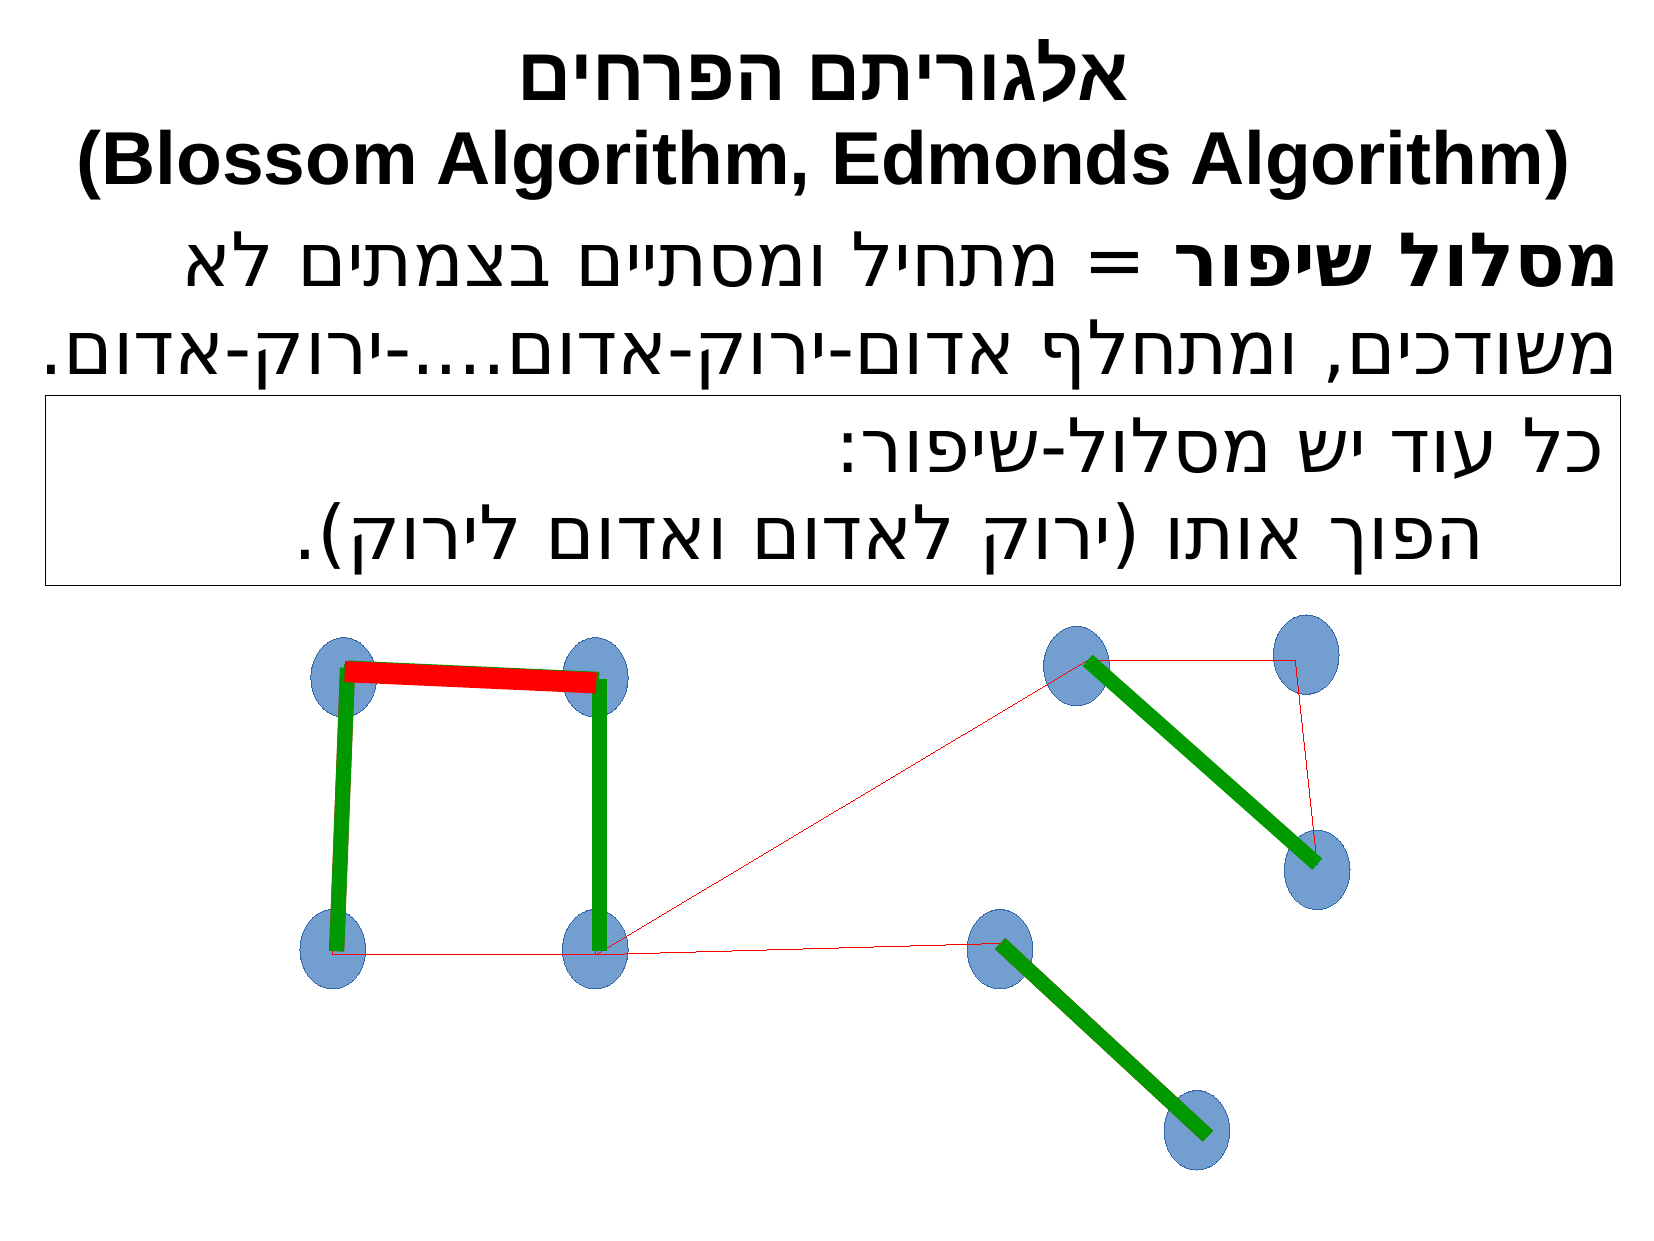

# אלגוריתם הפרחים (Blossom Algorithm, Edmonds Algorithm)
מסלול שיפור = מתחיל ומסתיים בצמתים לא משודכים, ומתחלף אדום-ירוק-אדום....-ירוק-אדום.
כל עוד יש מסלול-שיפור:
 הפוך אותו (ירוק לאדום ואדום לירוק).